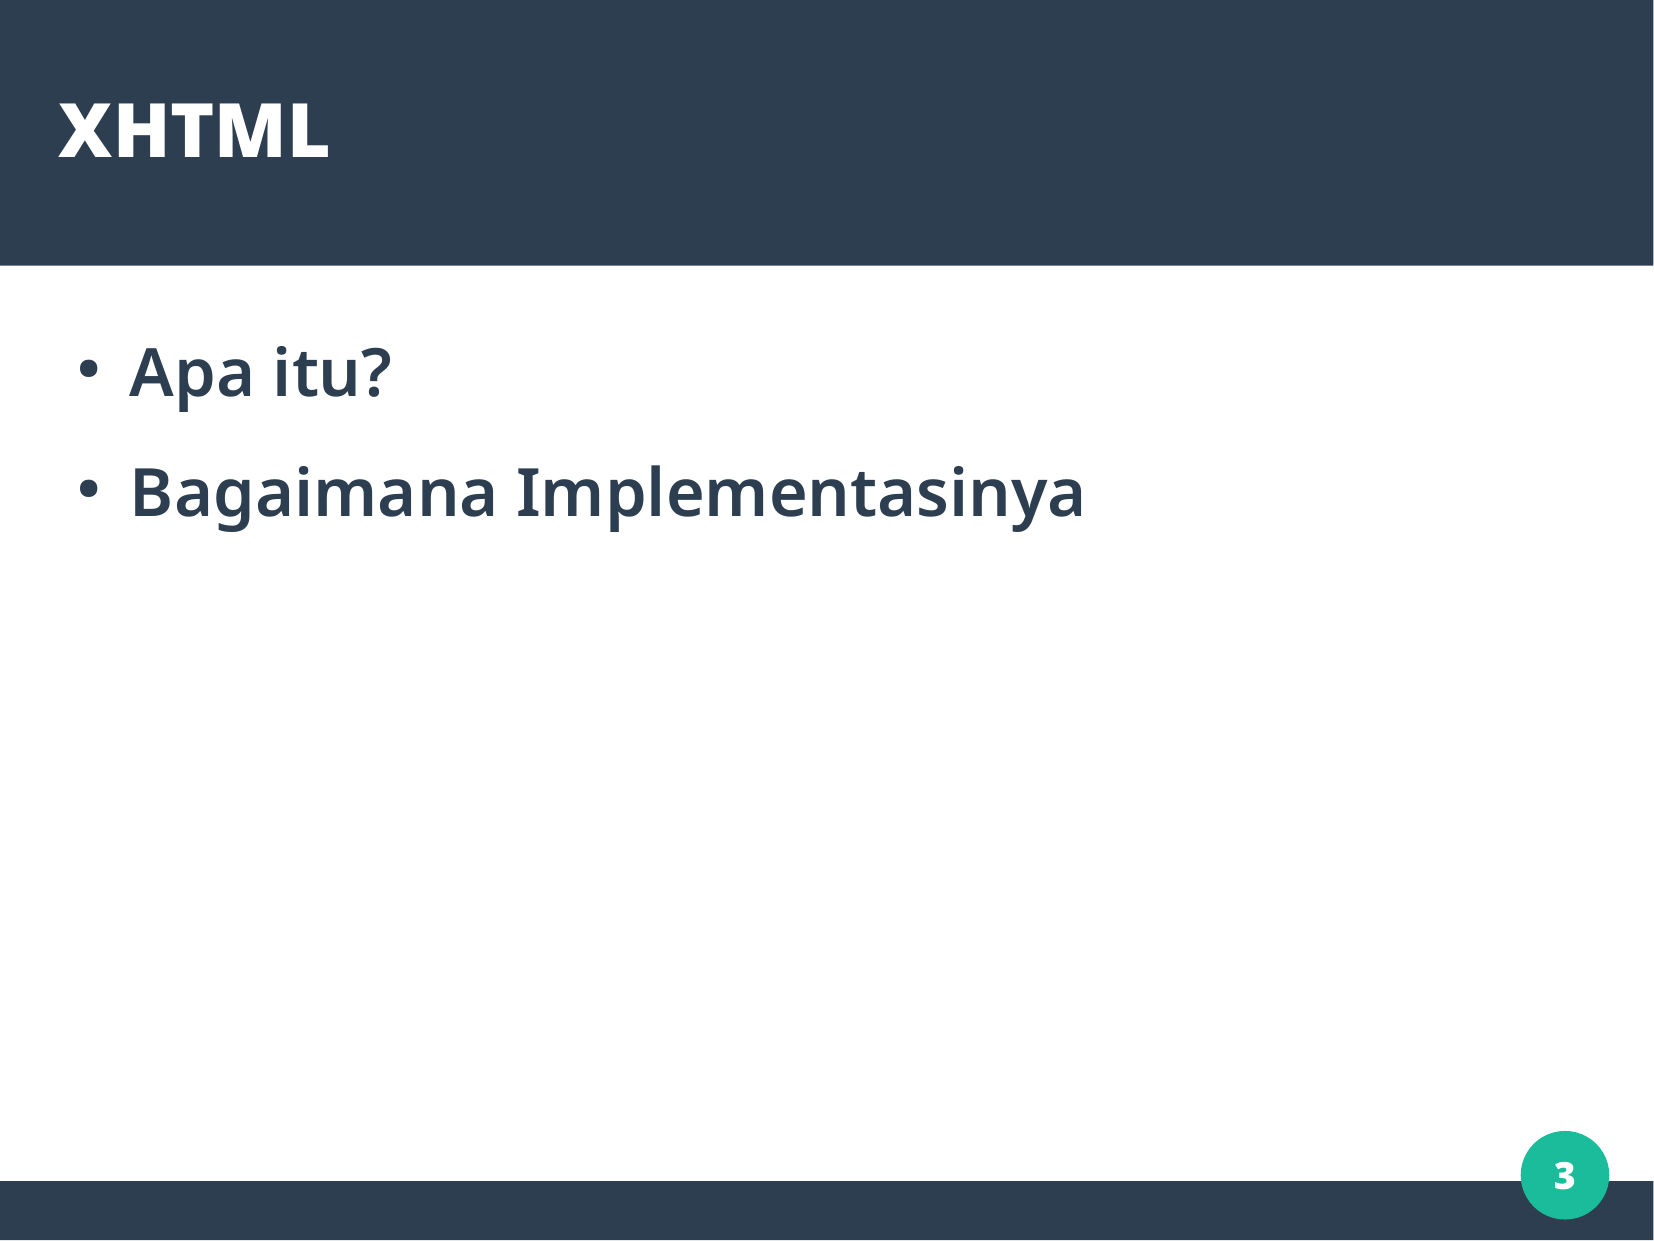

# XHTML
Apa itu?
Bagaimana Implementasinya
3